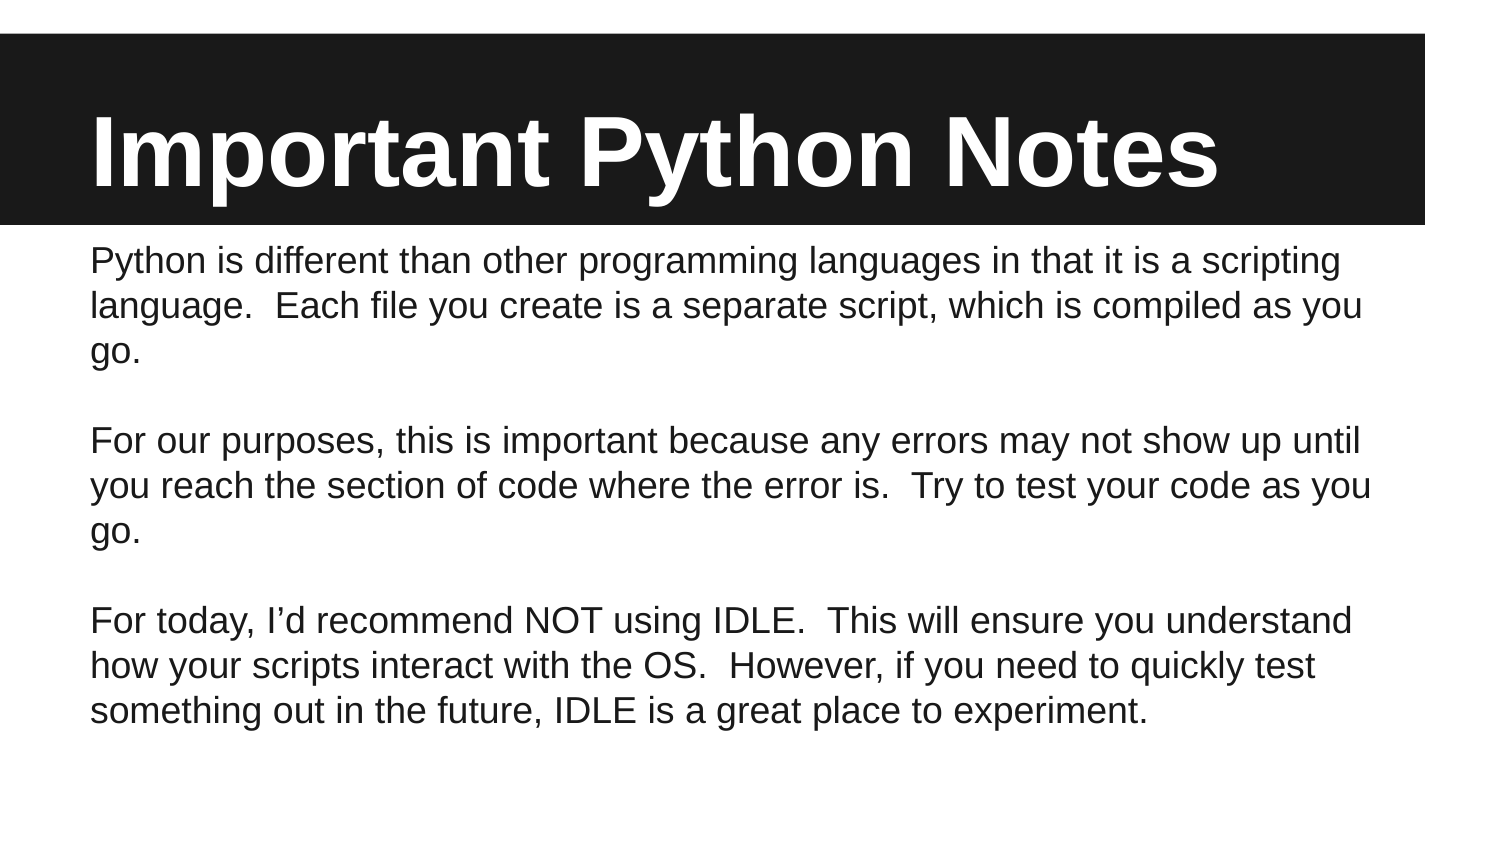

# Important Python Notes
Python is different than other programming languages in that it is a scripting language. Each file you create is a separate script, which is compiled as you go.
For our purposes, this is important because any errors may not show up until you reach the section of code where the error is. Try to test your code as you go.
For today, I’d recommend NOT using IDLE. This will ensure you understand how your scripts interact with the OS. However, if you need to quickly test something out in the future, IDLE is a great place to experiment.